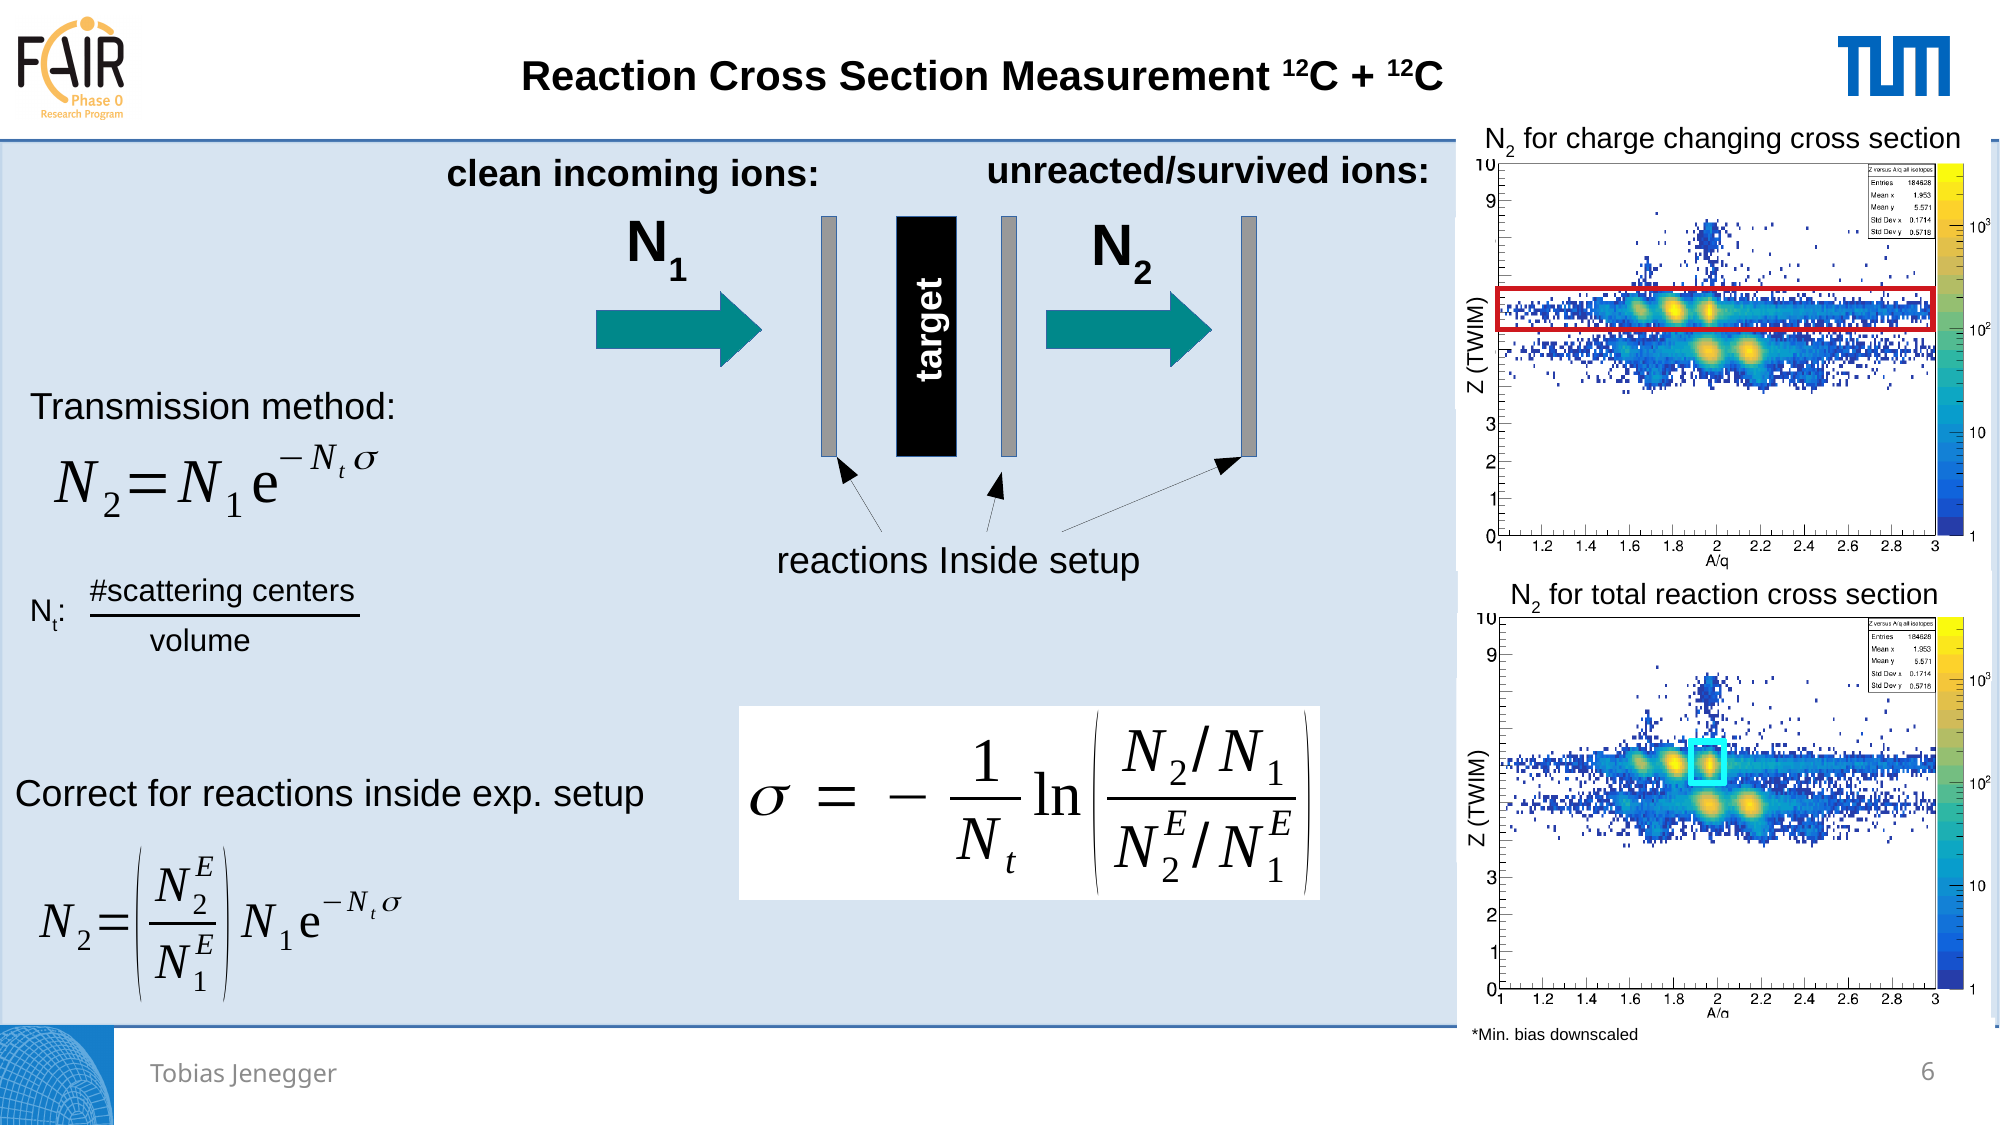

Reaction Cross Section Measurement 12C + 12C
N2 for charge changing cross section
Z (TWIM)
N2 for total reaction cross section
Z (TWIM)
unreacted/survived ions:
clean incoming ions:
N1
N2
target
reactions Inside setup
Transmission method:
#scattering centers
Nt:
volume
Correct for reactions inside exp. setup
*Min. bias downscaled
6